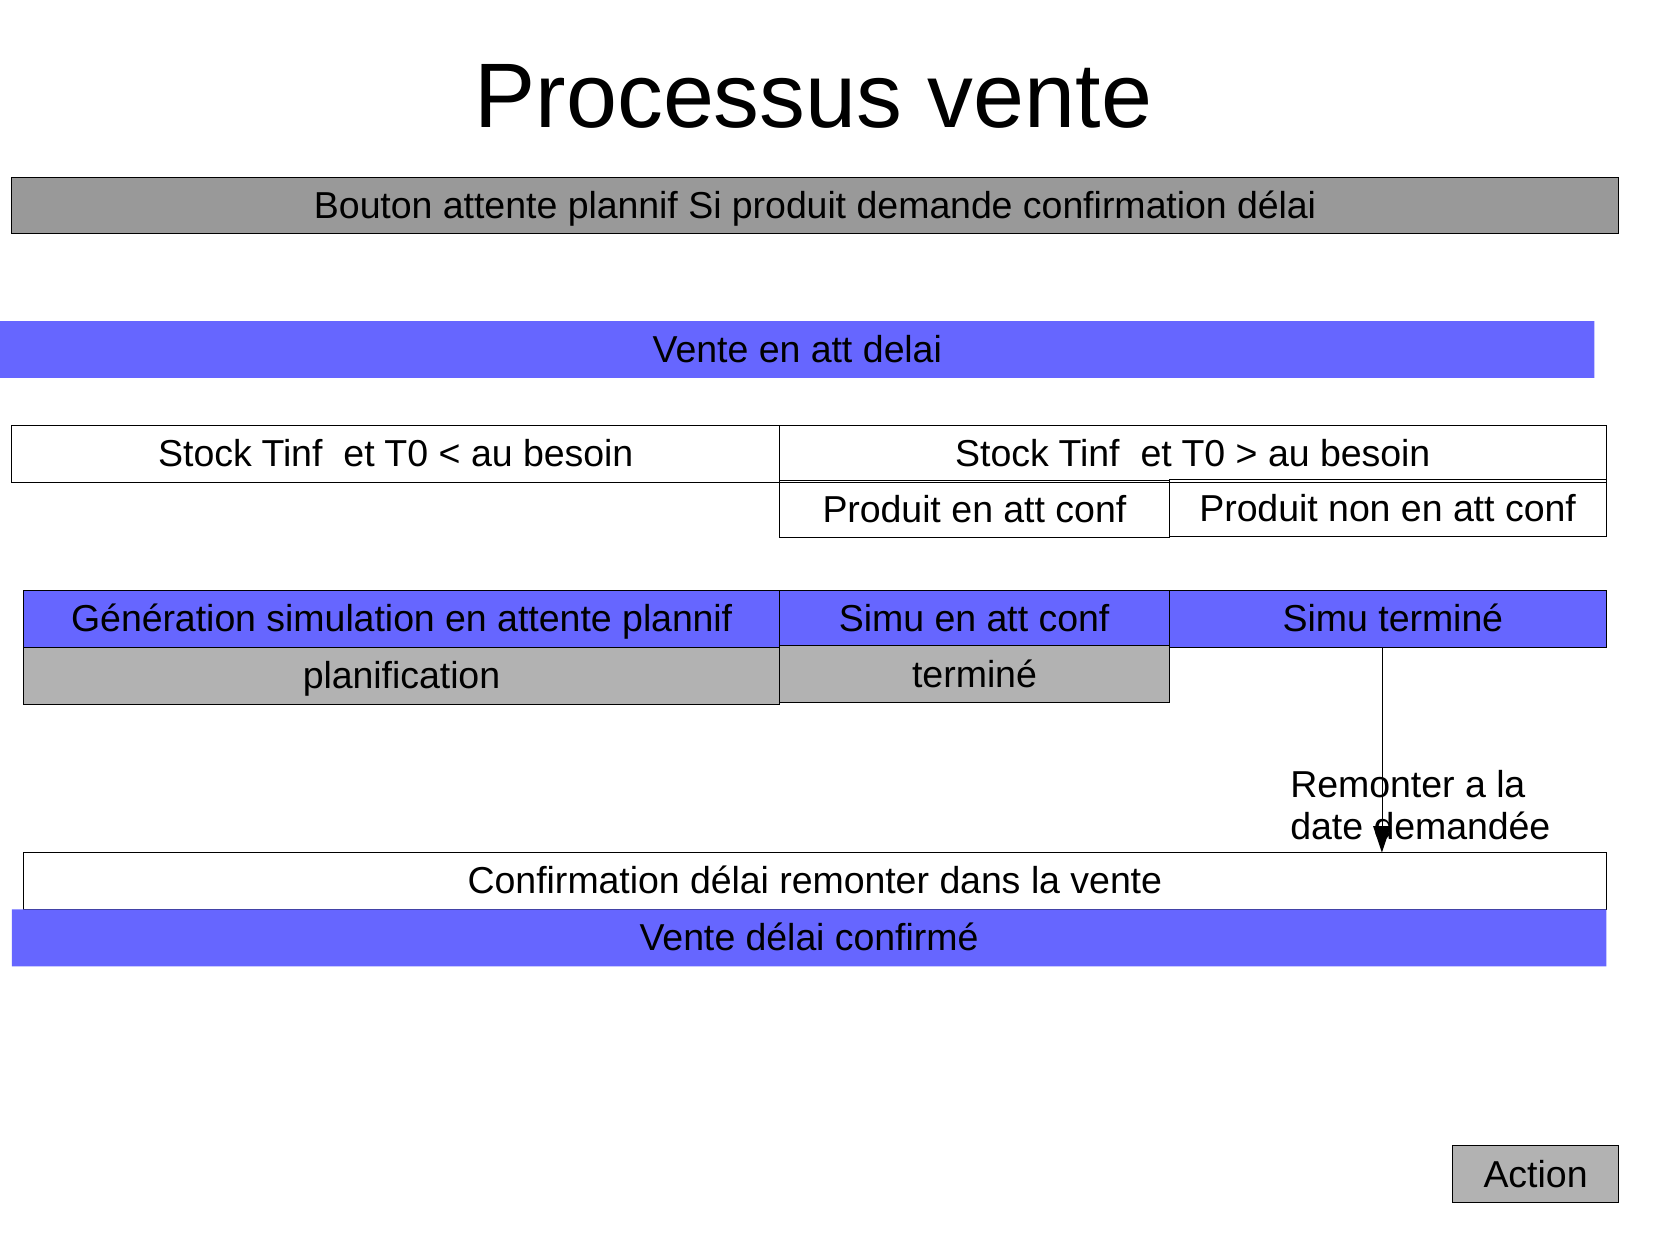

# Processus vente
Bouton attente plannif Si produit demande confirmation délai
Vente en att delai
Stock Tinf et T0 < au besoin
Stock Tinf et T0 > au besoin
Produit non en att conf
Produit en att conf
Génération simulation en attente plannif
Simu en att conf
 Simu terminé
terminé
planification
Remonter a la date demandée
Confirmation délai remonter dans la vente
Vente délai confirmé
Action